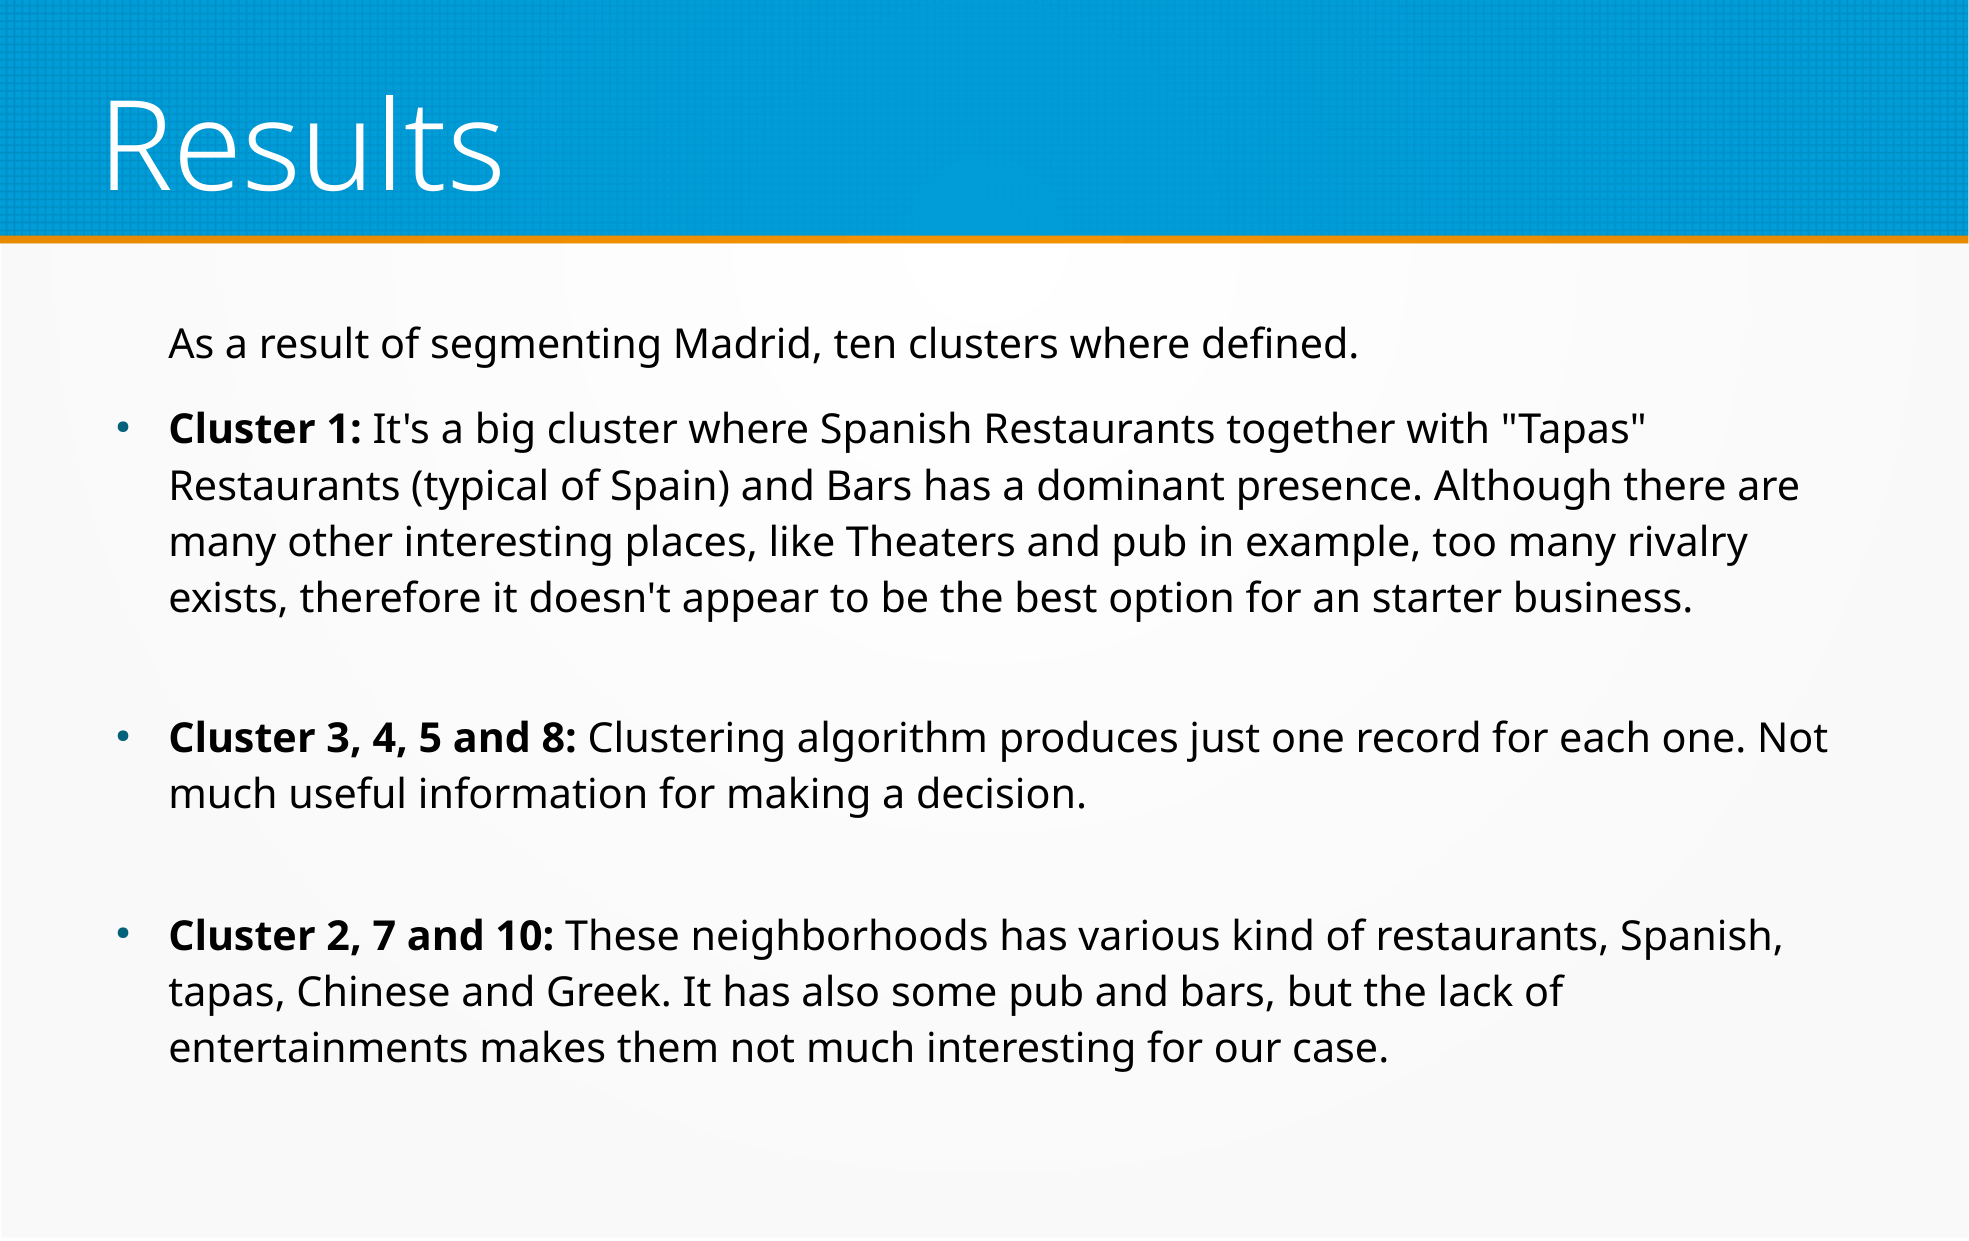

# Results
As a result of segmenting Madrid, ten clusters where defined.
Cluster 1: It's a big cluster where Spanish Restaurants together with "Tapas" Restaurants (typical of Spain) and Bars has a dominant presence. Although there are many other interesting places, like Theaters and pub in example, too many rivalry exists, therefore it doesn't appear to be the best option for an starter business.
Cluster 3, 4, 5 and 8: Clustering algorithm produces just one record for each one. Not much useful information for making a decision.
Cluster 2, 7 and 10: These neighborhoods has various kind of restaurants, Spanish, tapas, Chinese and Greek. It has also some pub and bars, but the lack of entertainments makes them not much interesting for our case.